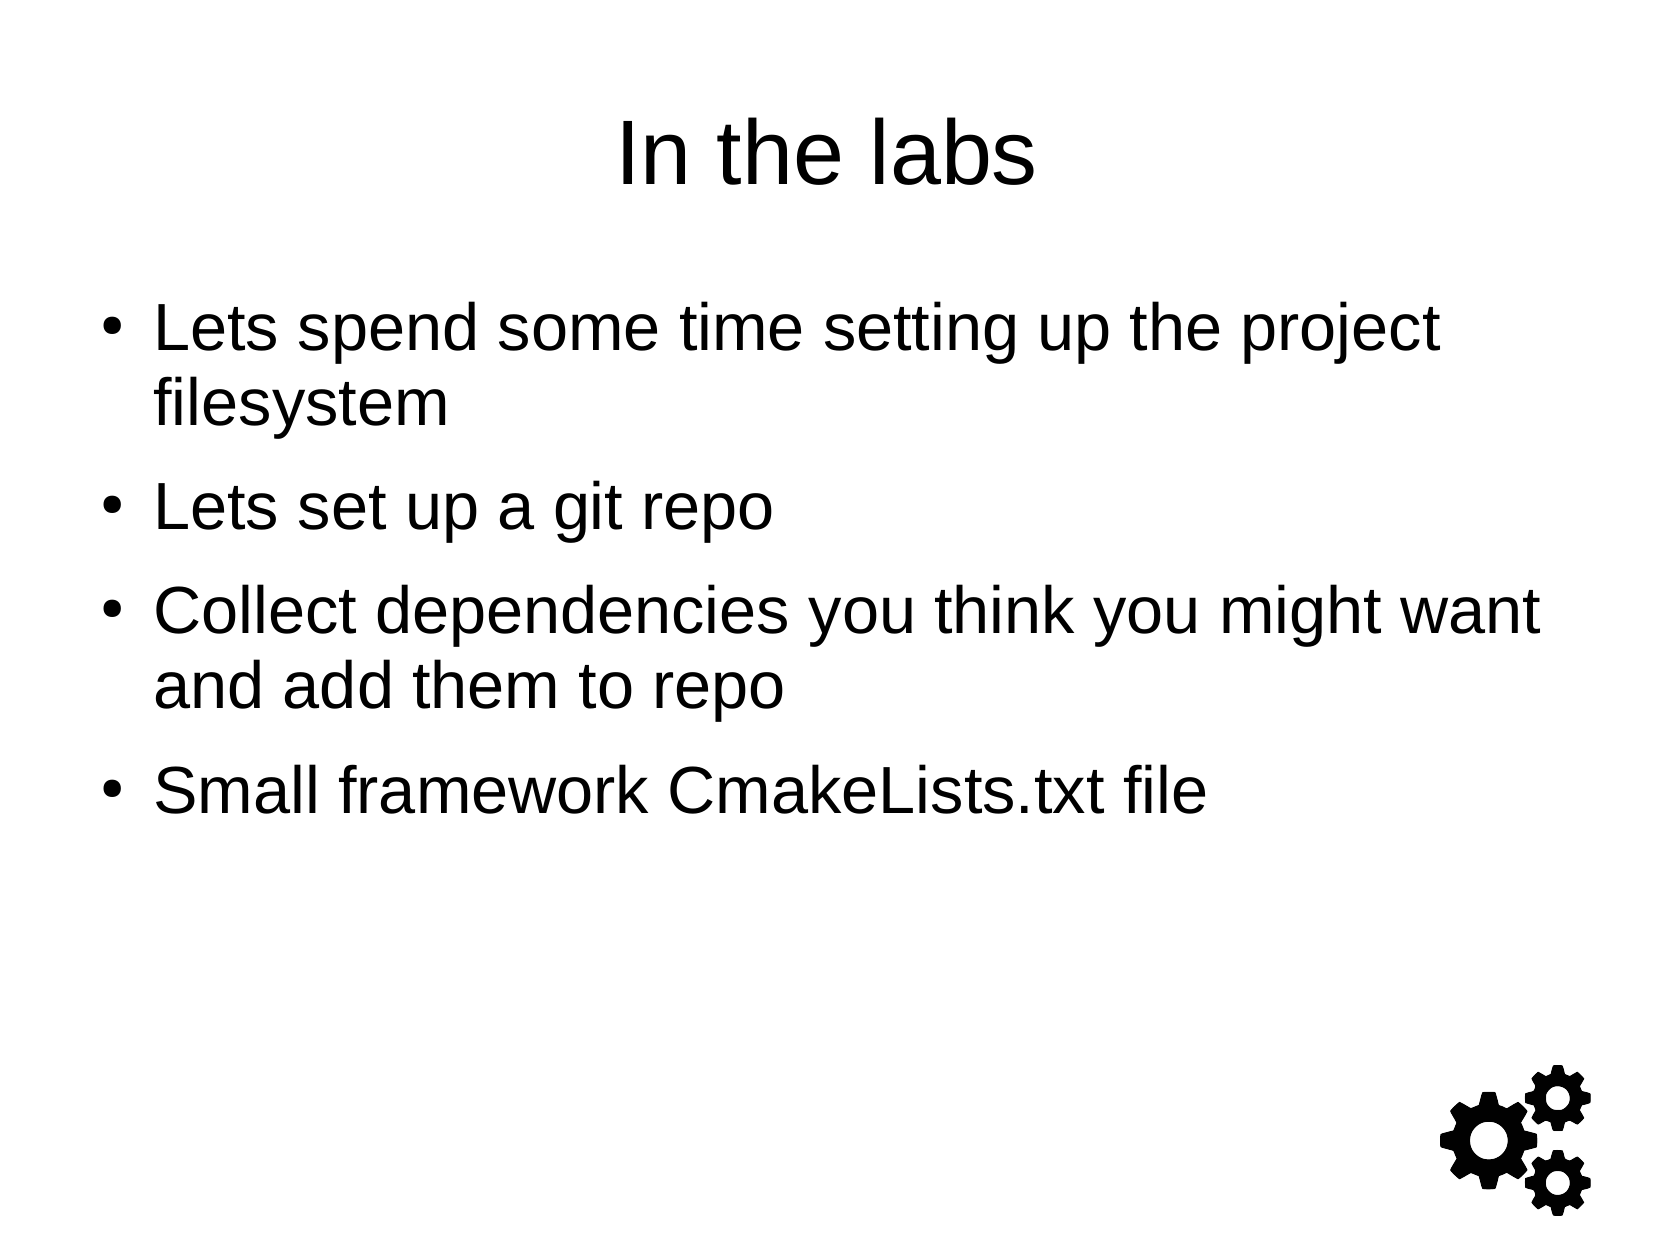

# In the labs
Lets spend some time setting up the project filesystem
Lets set up a git repo
Collect dependencies you think you might want and add them to repo
Small framework CmakeLists.txt file